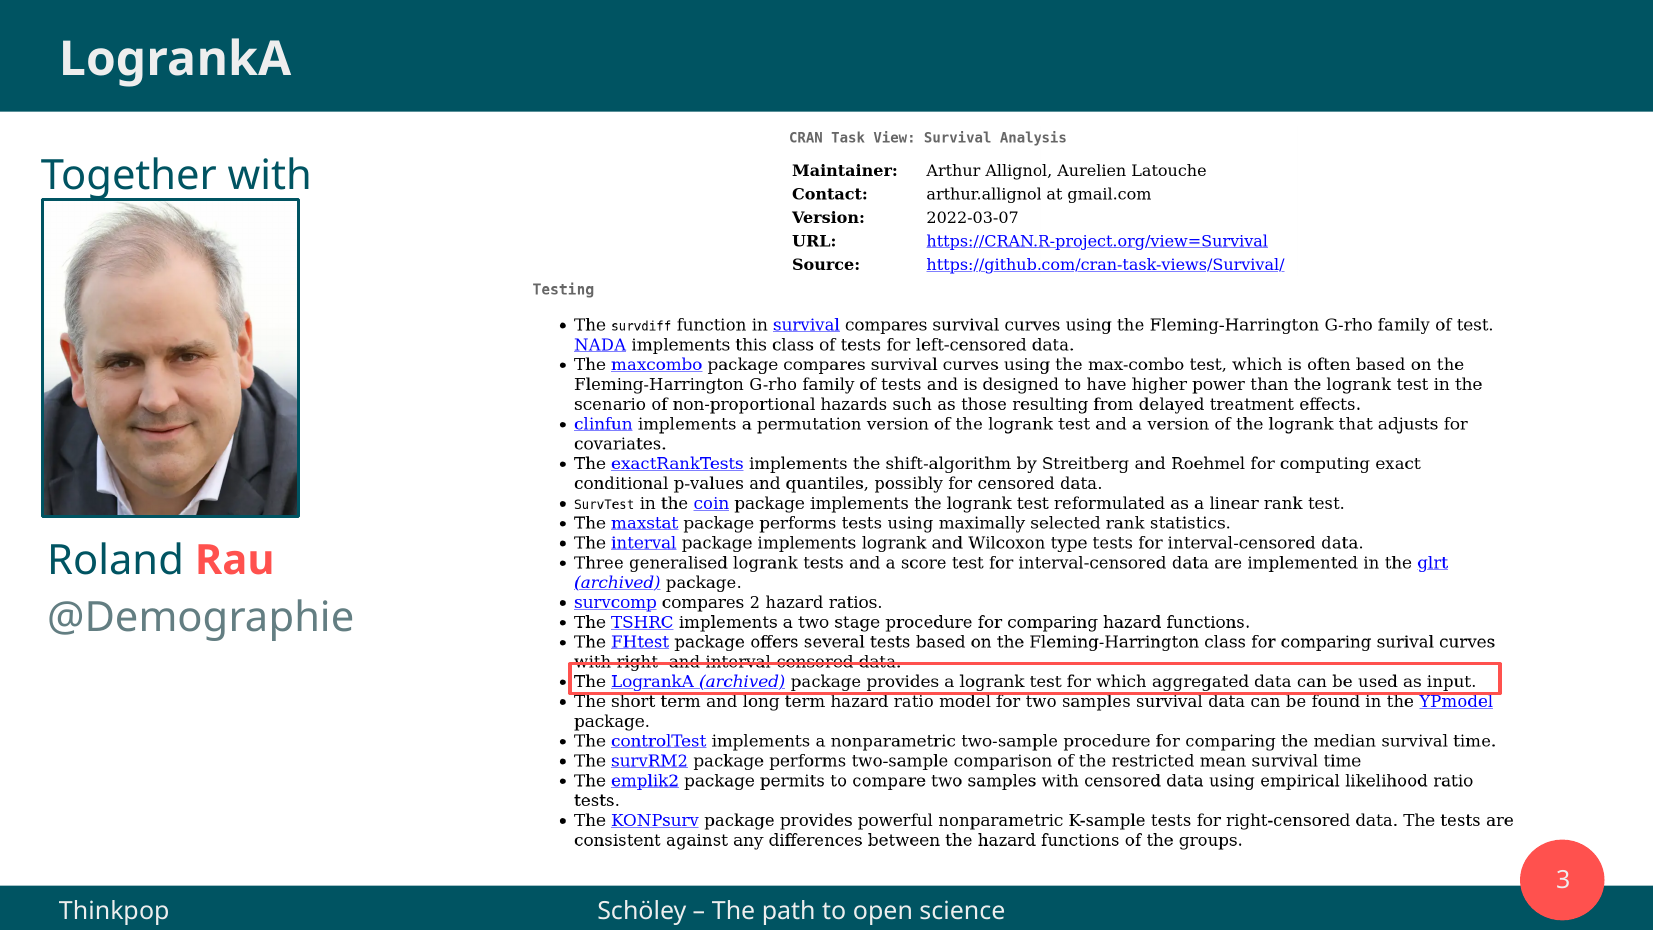

# LogrankA
Together with
Roland Rau
@Demographie
3
Thinkpop
Schöley – The path to open science